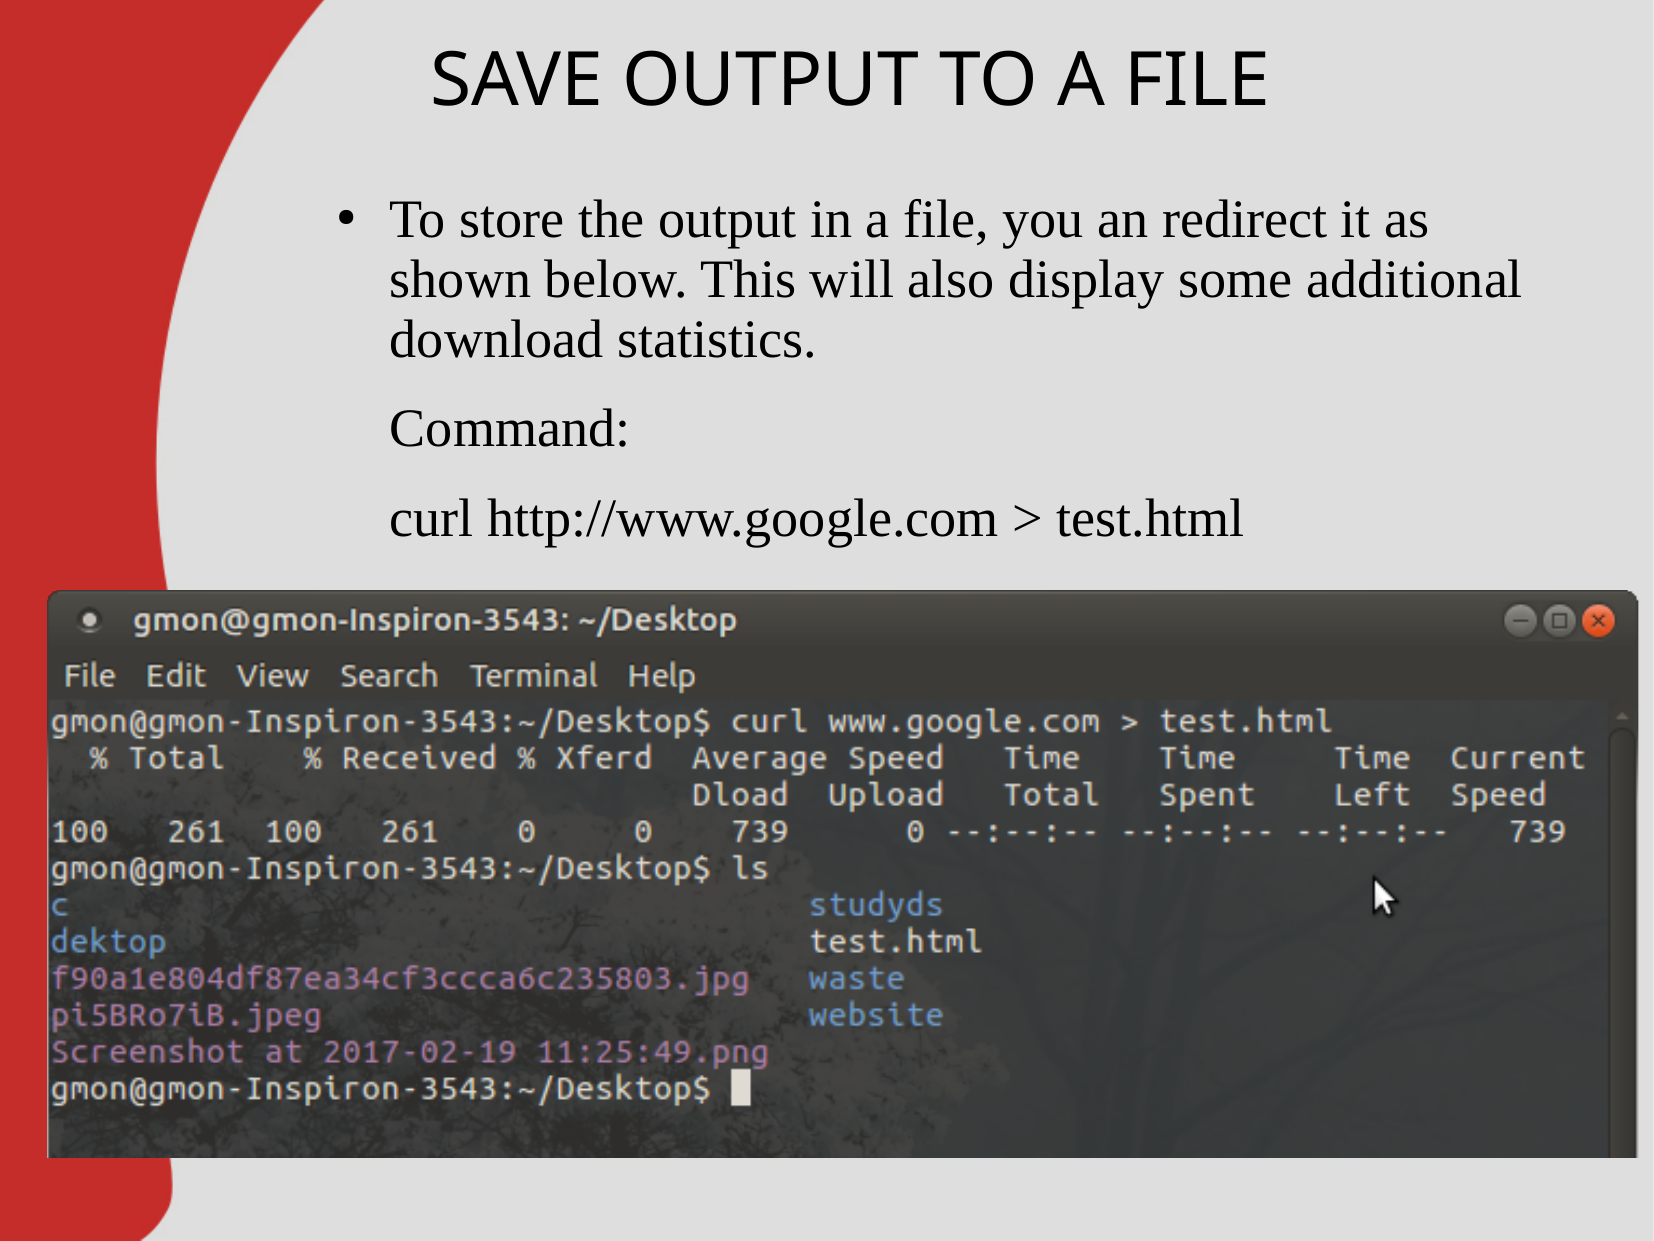

# SAVE OUTPUT TO A FILE
To store the output in a file, you an redirect it as shown below. This will also display some additional download statistics.
Command:
curl http://www.google.com > test.html